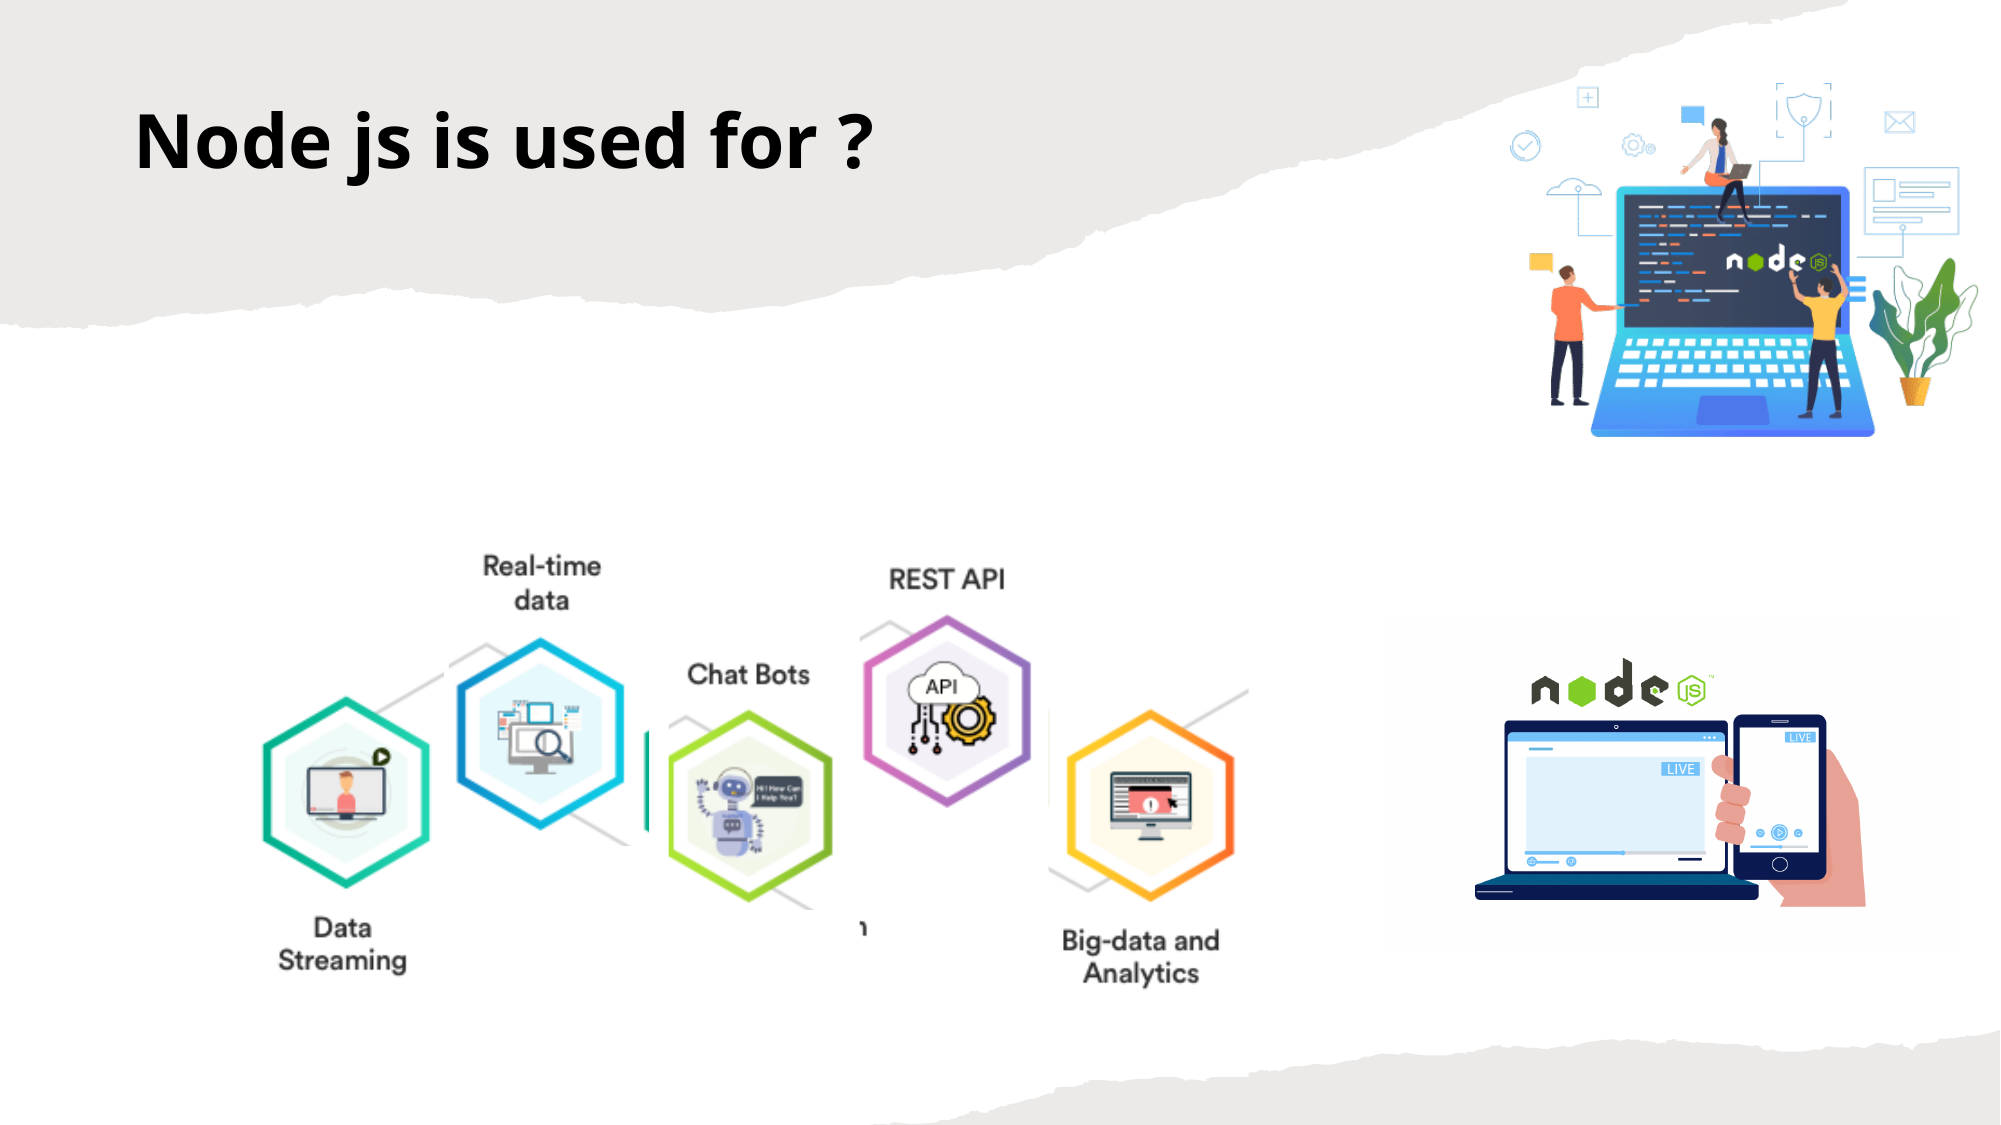

# Node js is used for ?